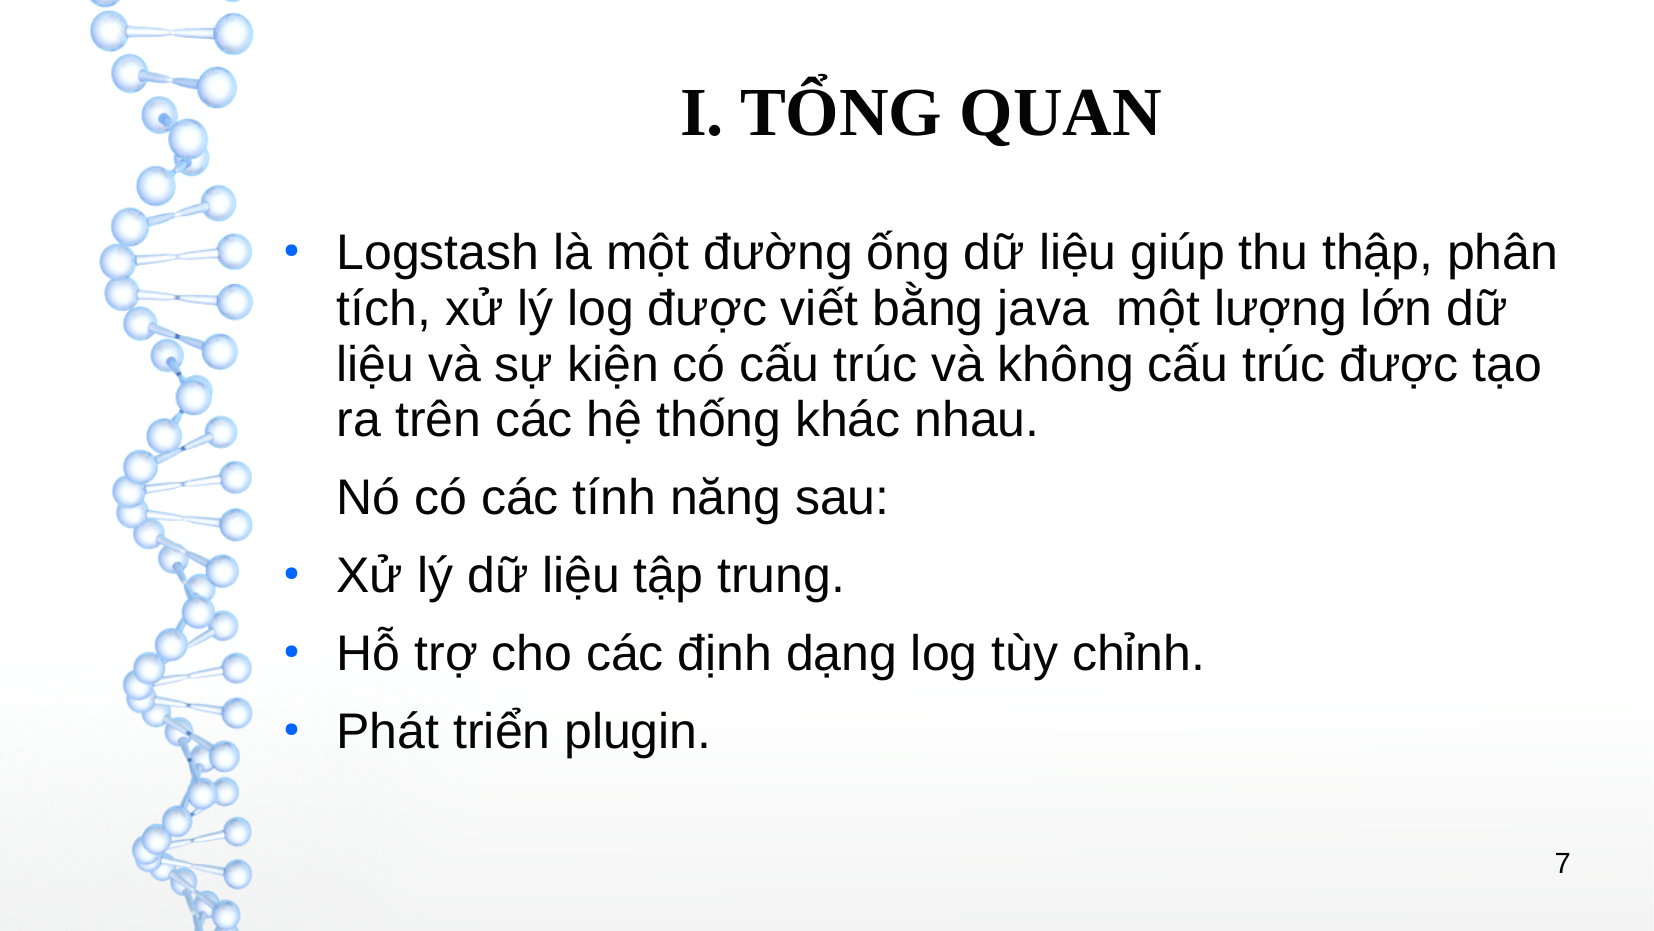

# I. TỔNG QUAN
Logstash là một đường ống dữ liệu giúp thu thập, phân tích, xử lý log được viết bằng java một lượng lớn dữ liệu và sự kiện có cấu trúc và không cấu trúc được tạo ra trên các hệ thống khác nhau.
Nó có các tính năng sau:
Xử lý dữ liệu tập trung.
Hỗ trợ cho các định dạng log tùy chỉnh.
Phát triển plugin.
7